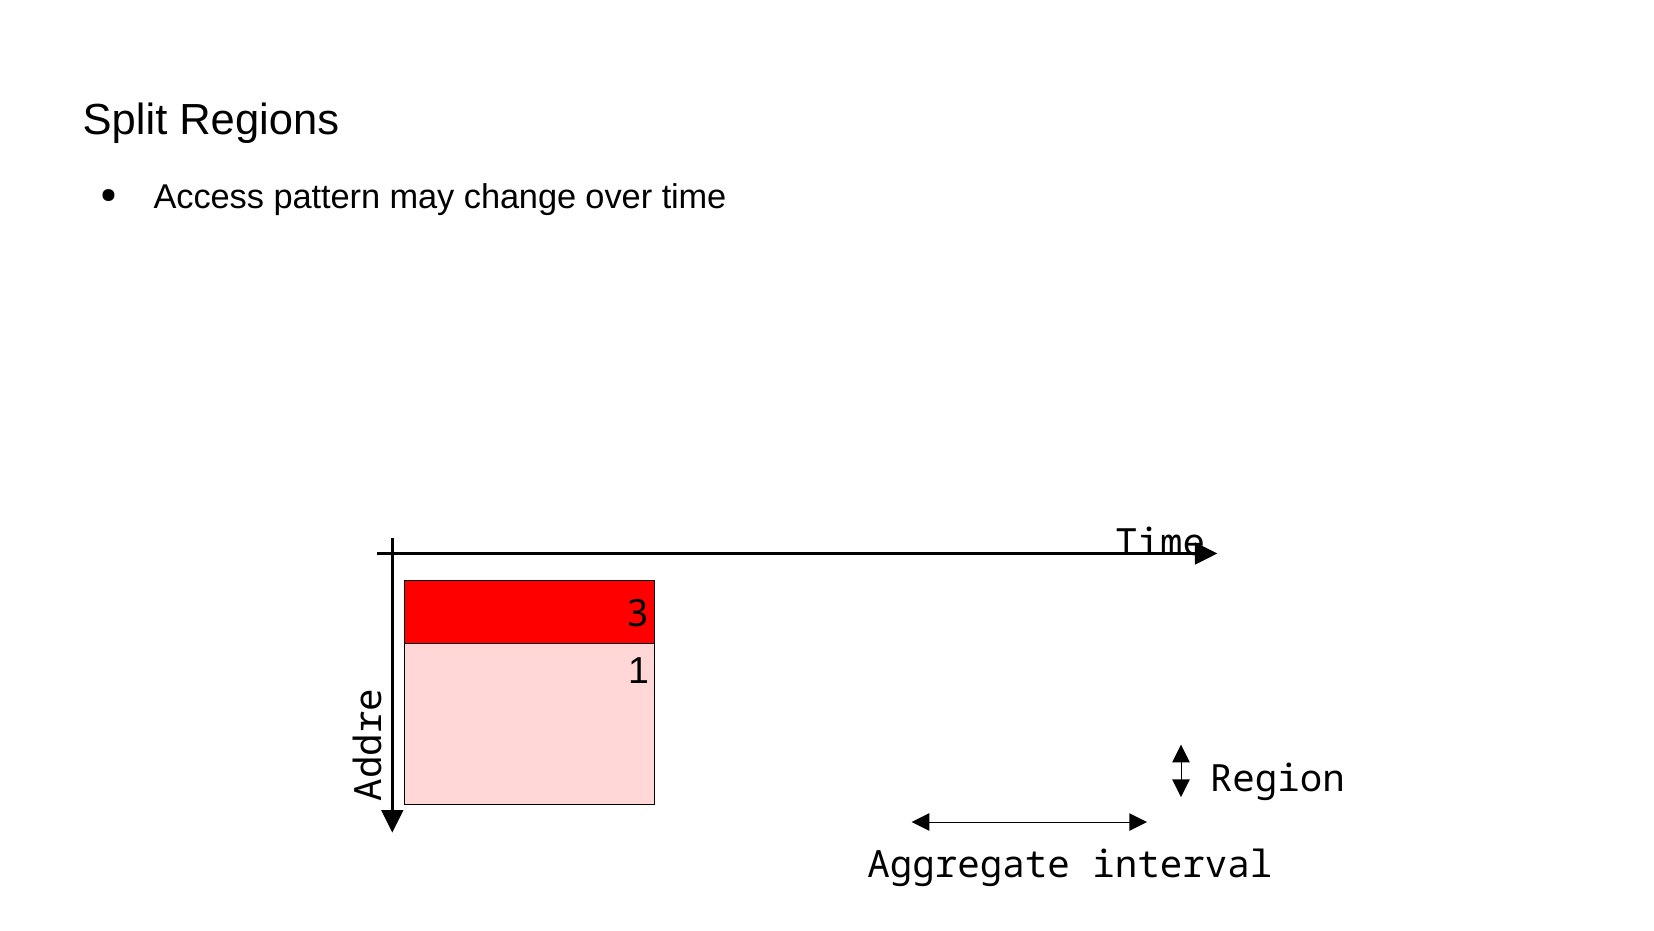

Split Regions
# Access pattern may change over time
Time
| 3 |
| --- |
| 1 |
| |
| |
Address
Region
Aggregate interval